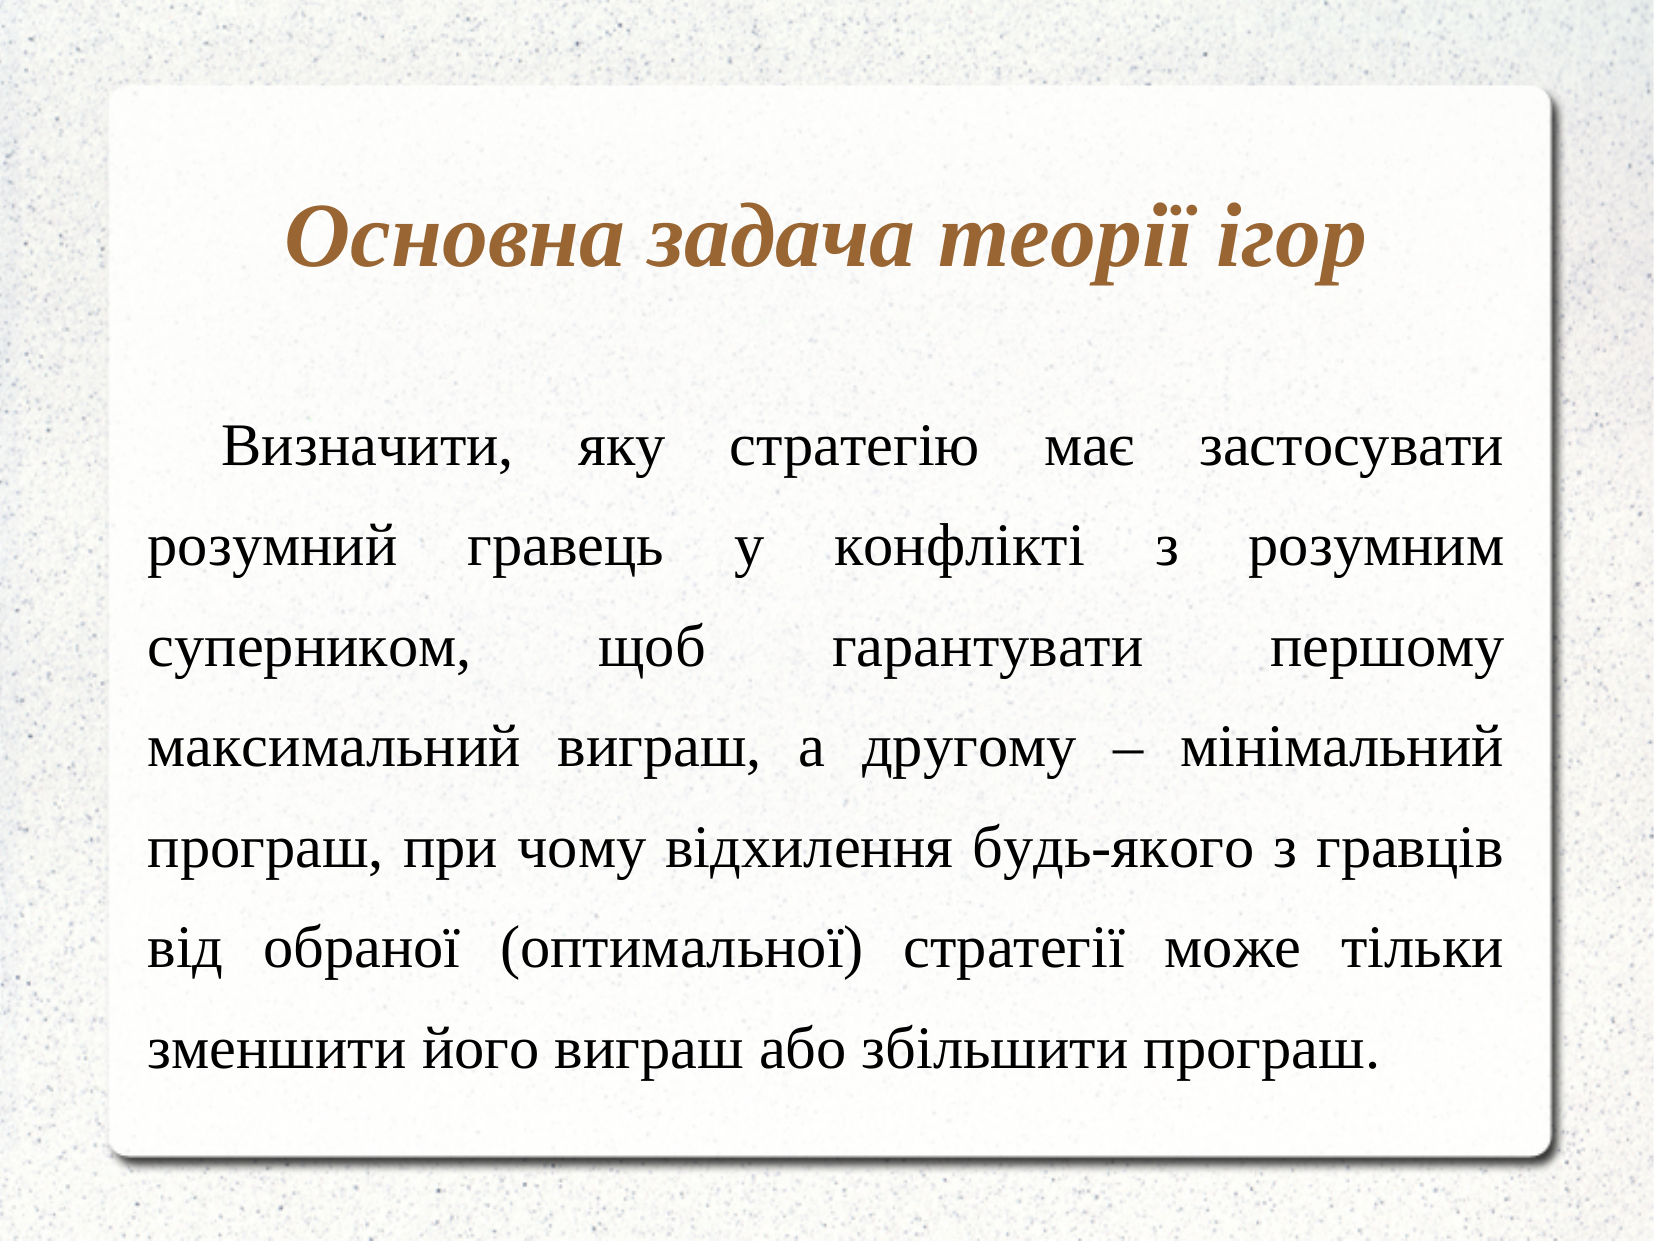

# Основна задача теорії ігор
Визначити, яку стратегію має застосувати розумний гравець у конфлікті з розумним суперником, щоб гарантувати першому максимальний виграш, а другому – мінімальний програш, при чому відхилення будь-якого з гравців від обраної (оптимальної) стратегії може тільки зменшити його виграш або збільшити програш.